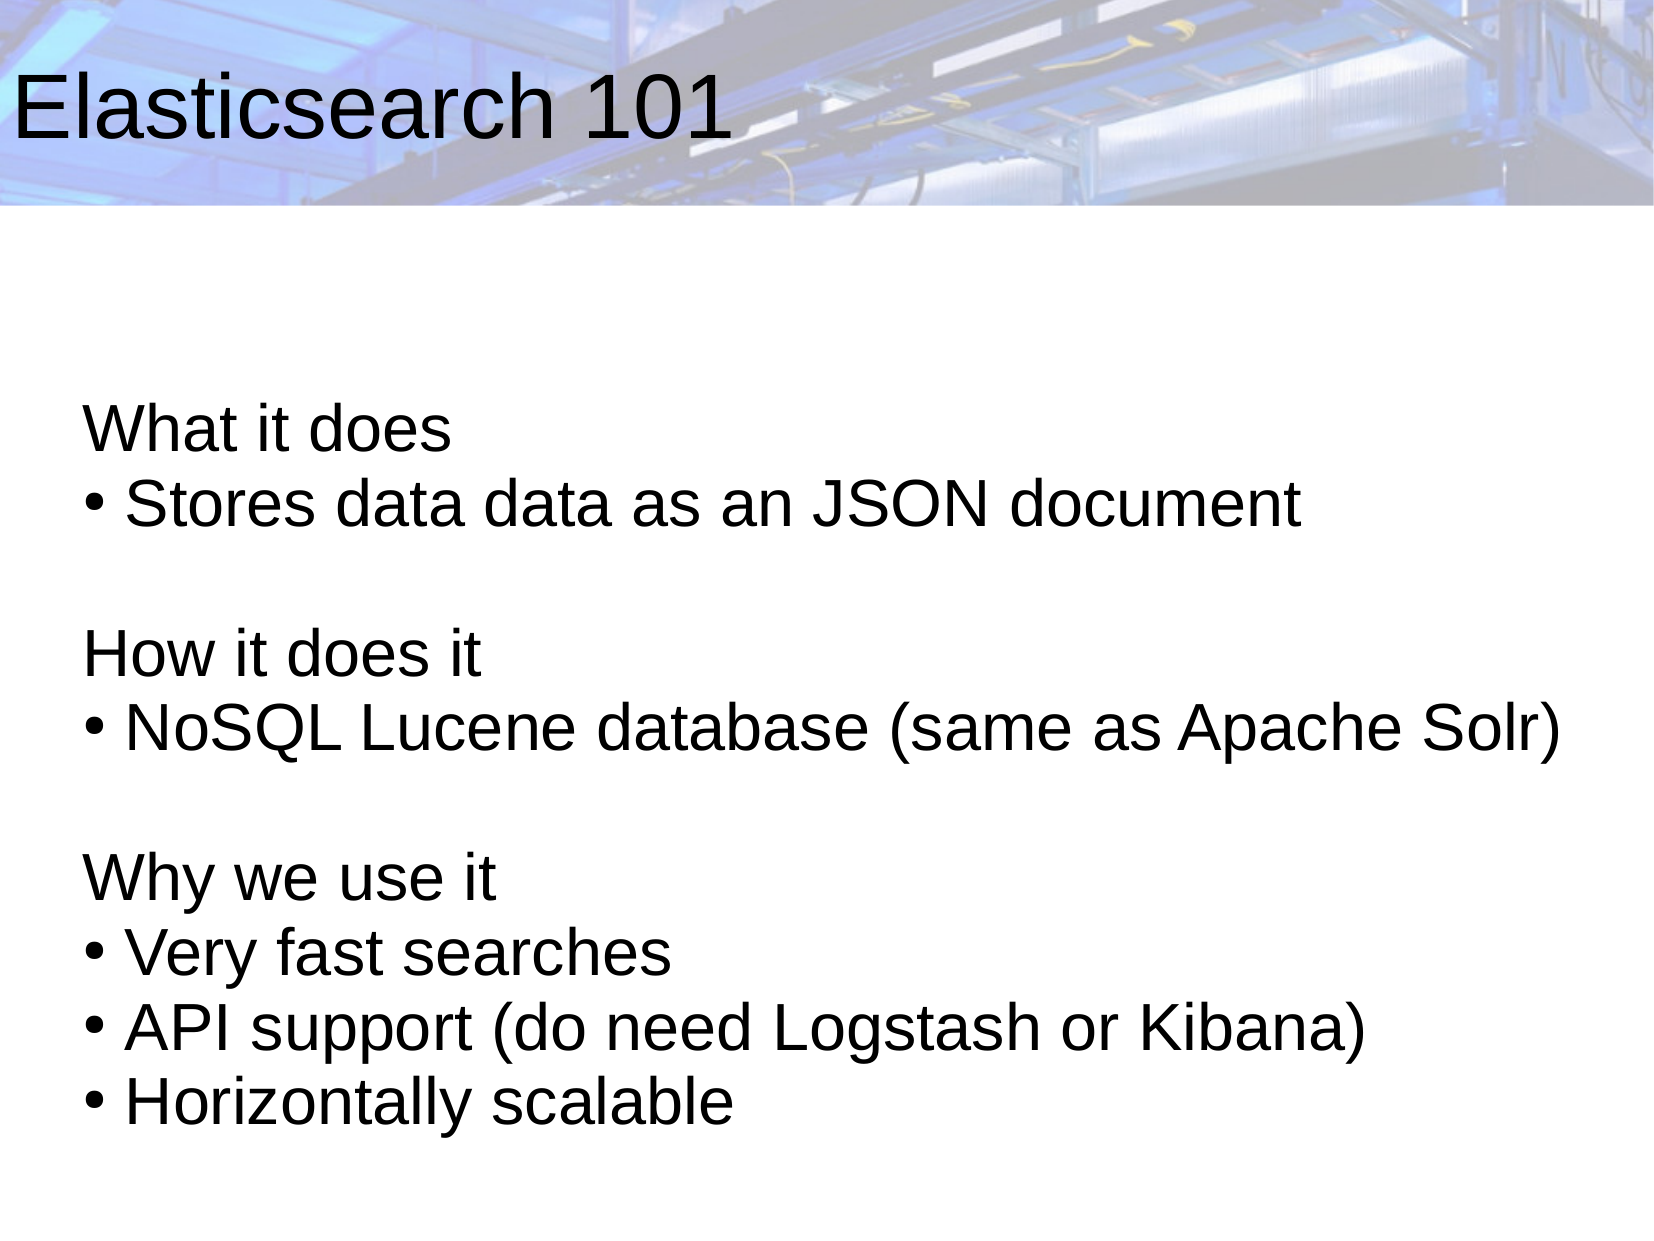

# Elasticsearch 101
What it does
 Stores data data as an JSON document
How it does it
 NoSQL Lucene database (same as Apache Solr)
Why we use it
 Very fast searches
 API support (do need Logstash or Kibana)
 Horizontally scalable